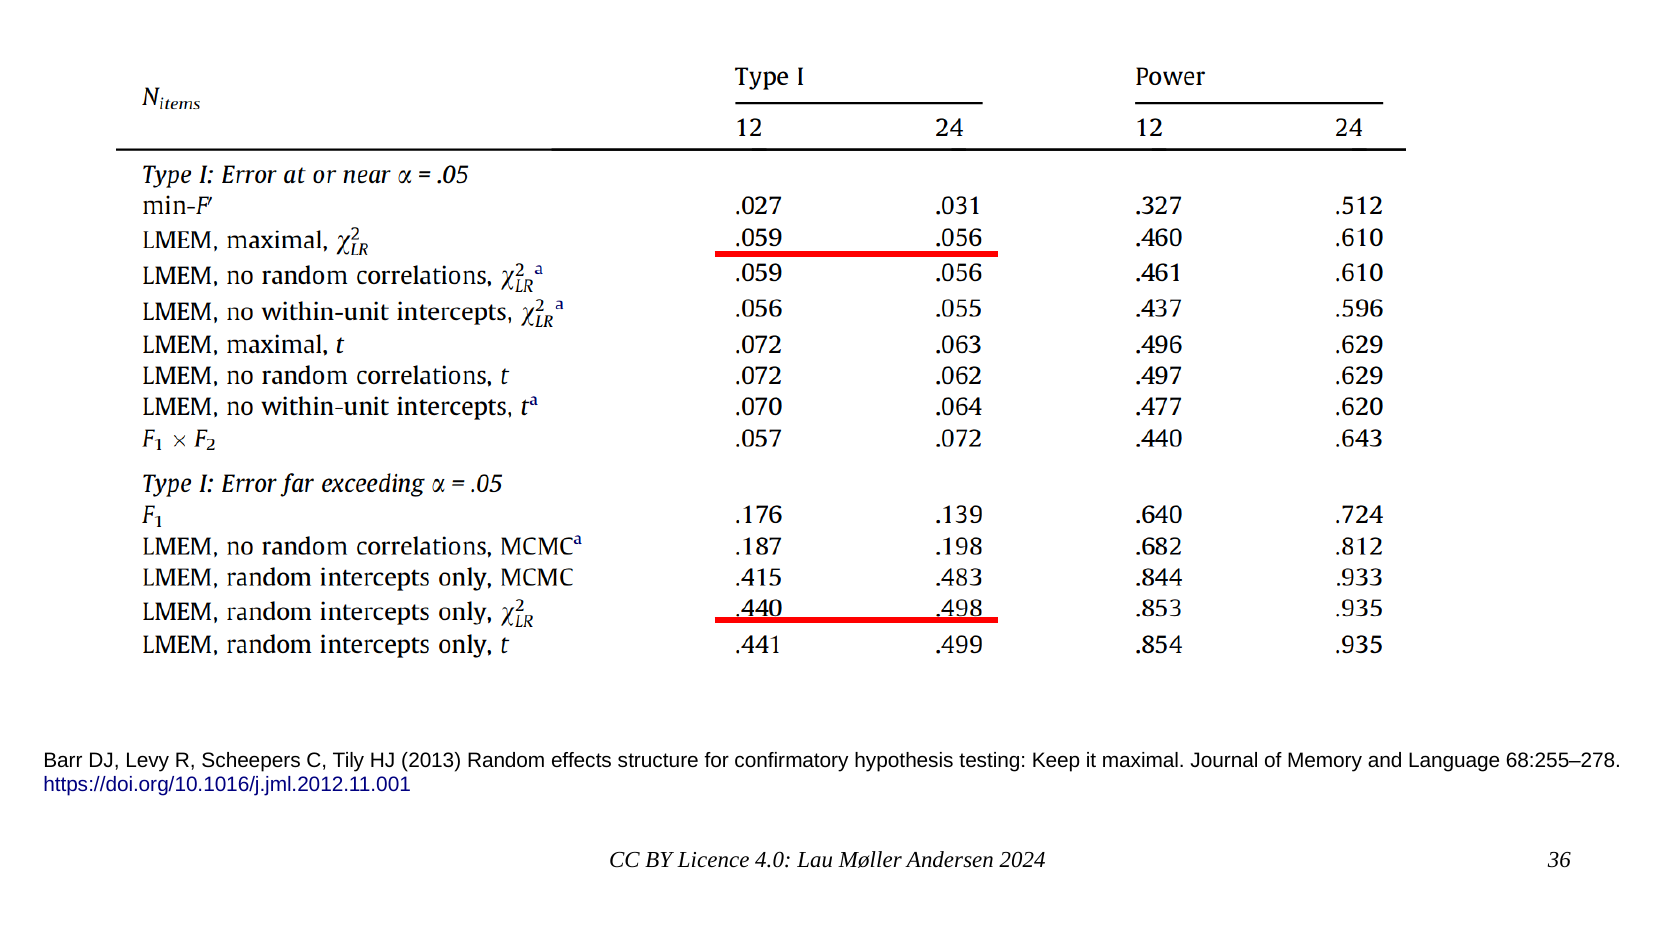

Barr DJ, Levy R, Scheepers C, Tily HJ (2013) Random effects structure for confirmatory hypothesis testing: Keep it maximal. Journal of Memory and Language 68:255–278. https://doi.org/10.1016/j.jml.2012.11.001
CC BY Licence 4.0: Lau Møller Andersen 2024
36